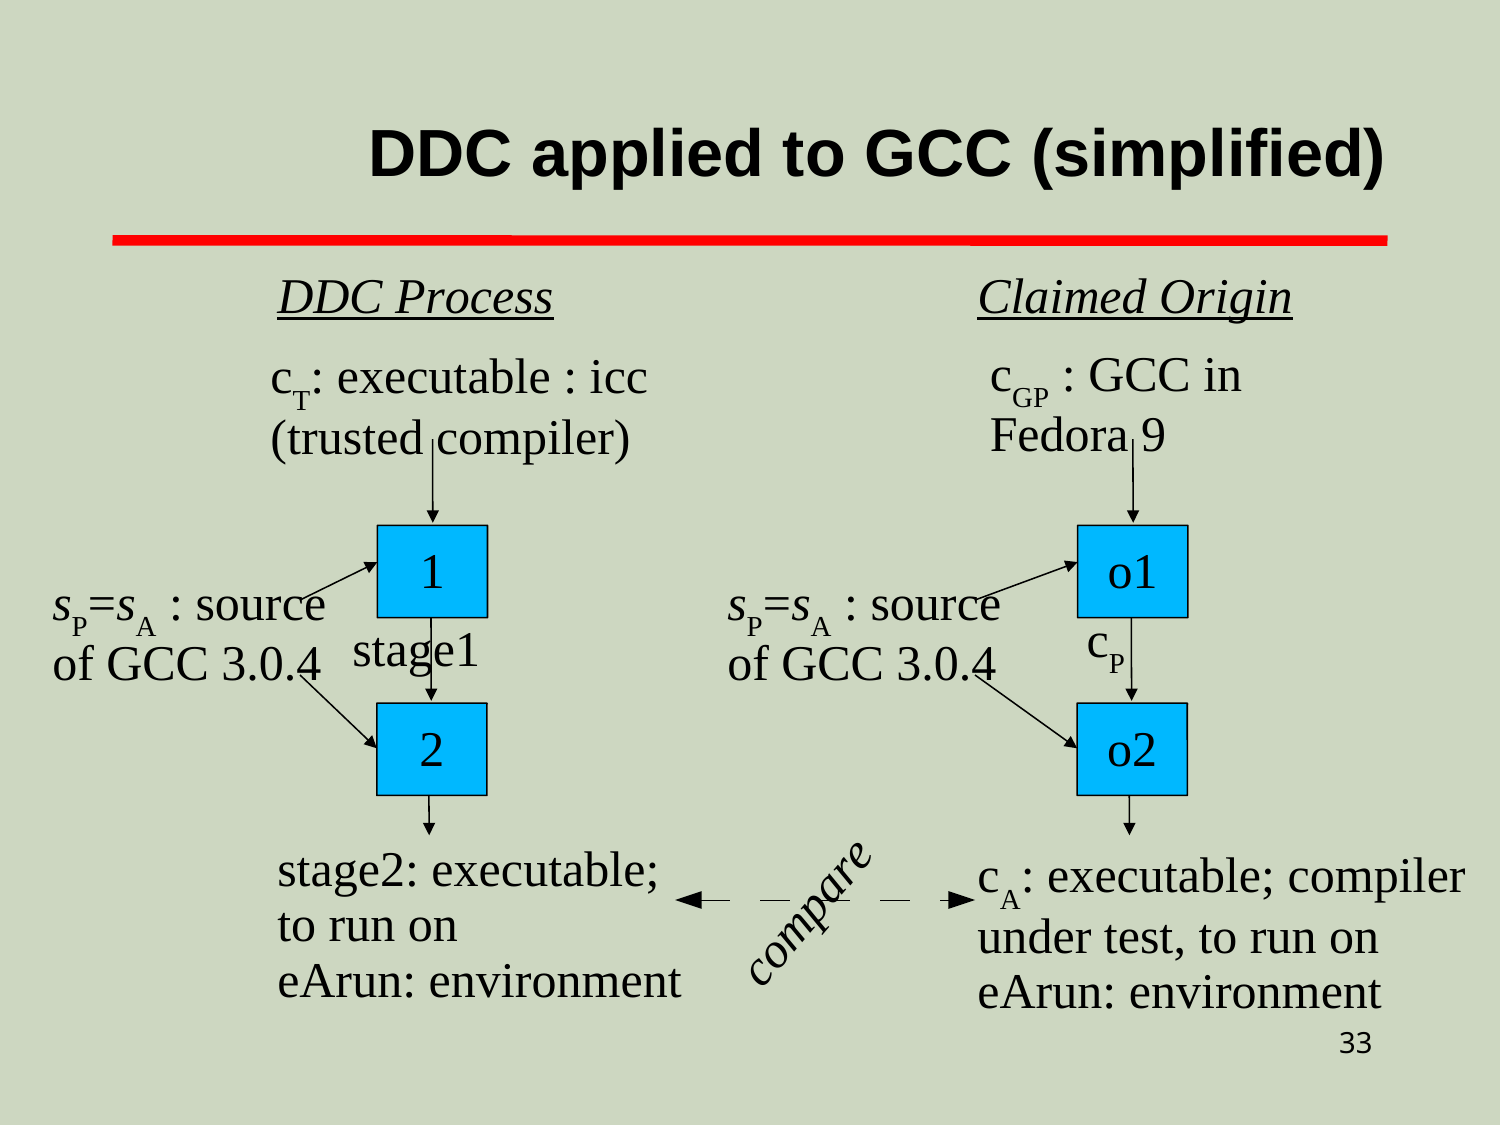

# DDC applied to GCC (simplified)
DDC Process
Claimed Origin
cGP : GCC in Fedora 9
cT: executable : icc
(trusted compiler)
1
o1
sP=sA : source
of GCC 3.0.4
sP=sA : source
of GCC 3.0.4
cP
stage1
2
o2
stage2: executable;
to run on
eArun: environment
cA: executable; compiler
under test, to run on
eArun: environment
compare